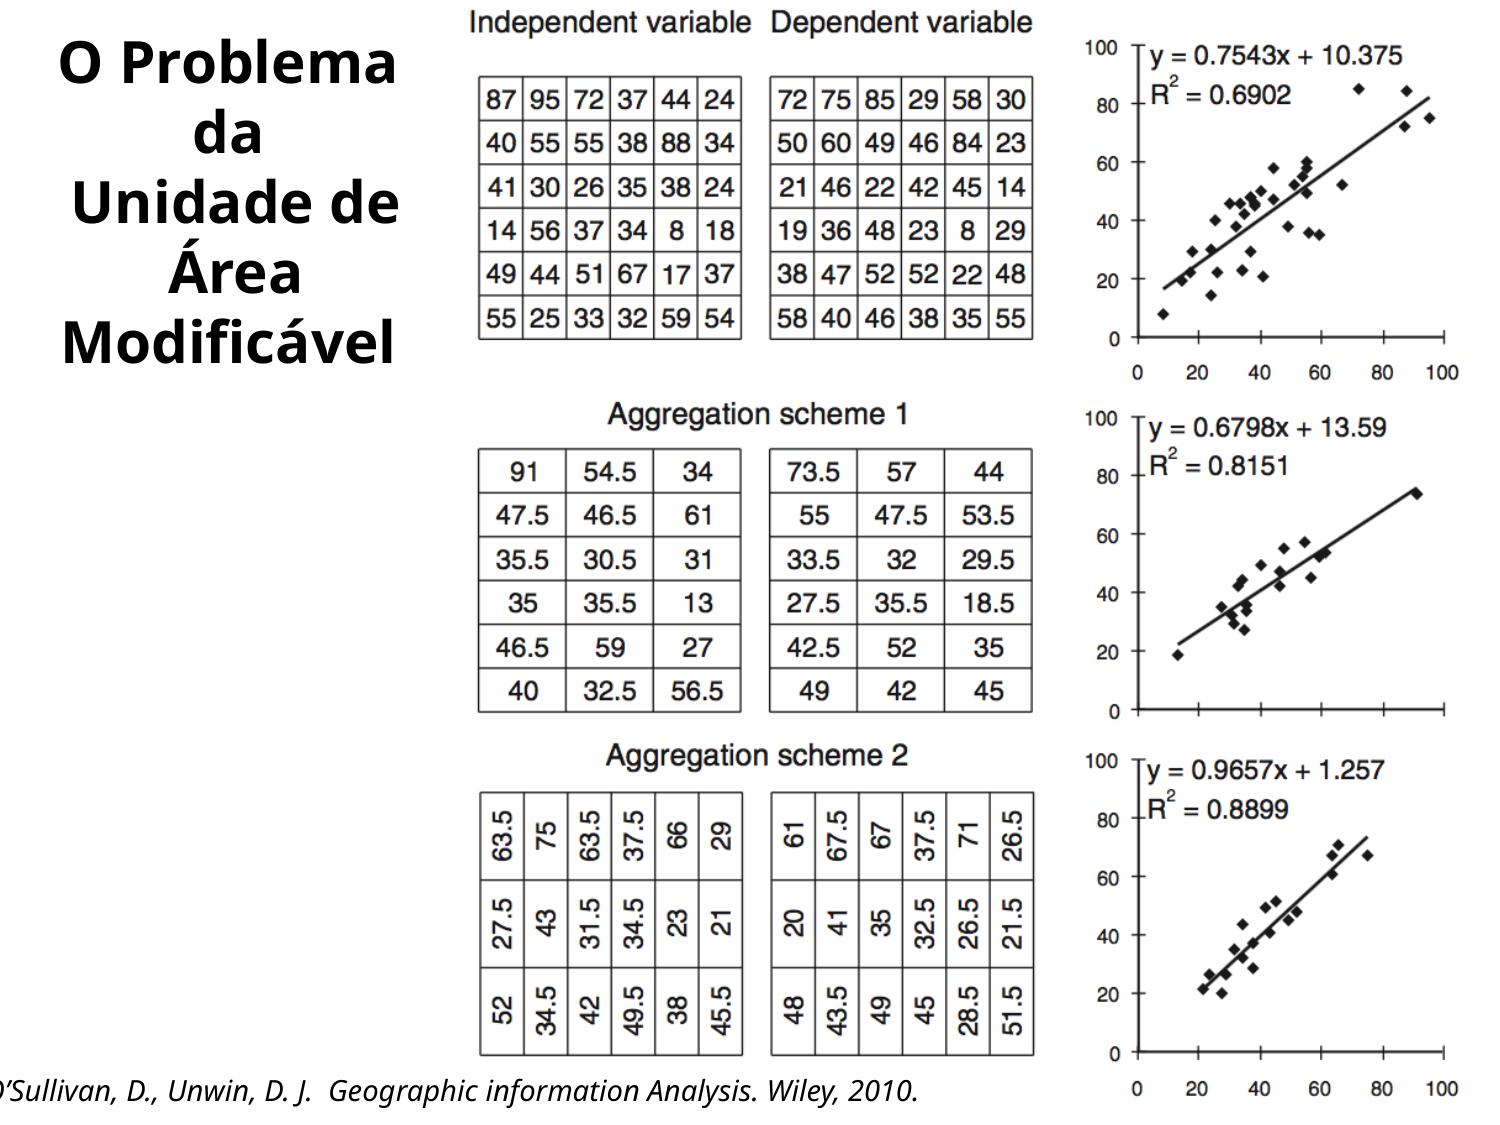

O Problema da
 Unidade de
 Área Modificável
O’Sullivan, D., Unwin, D. J. Geographic information Analysis. Wiley, 2010.